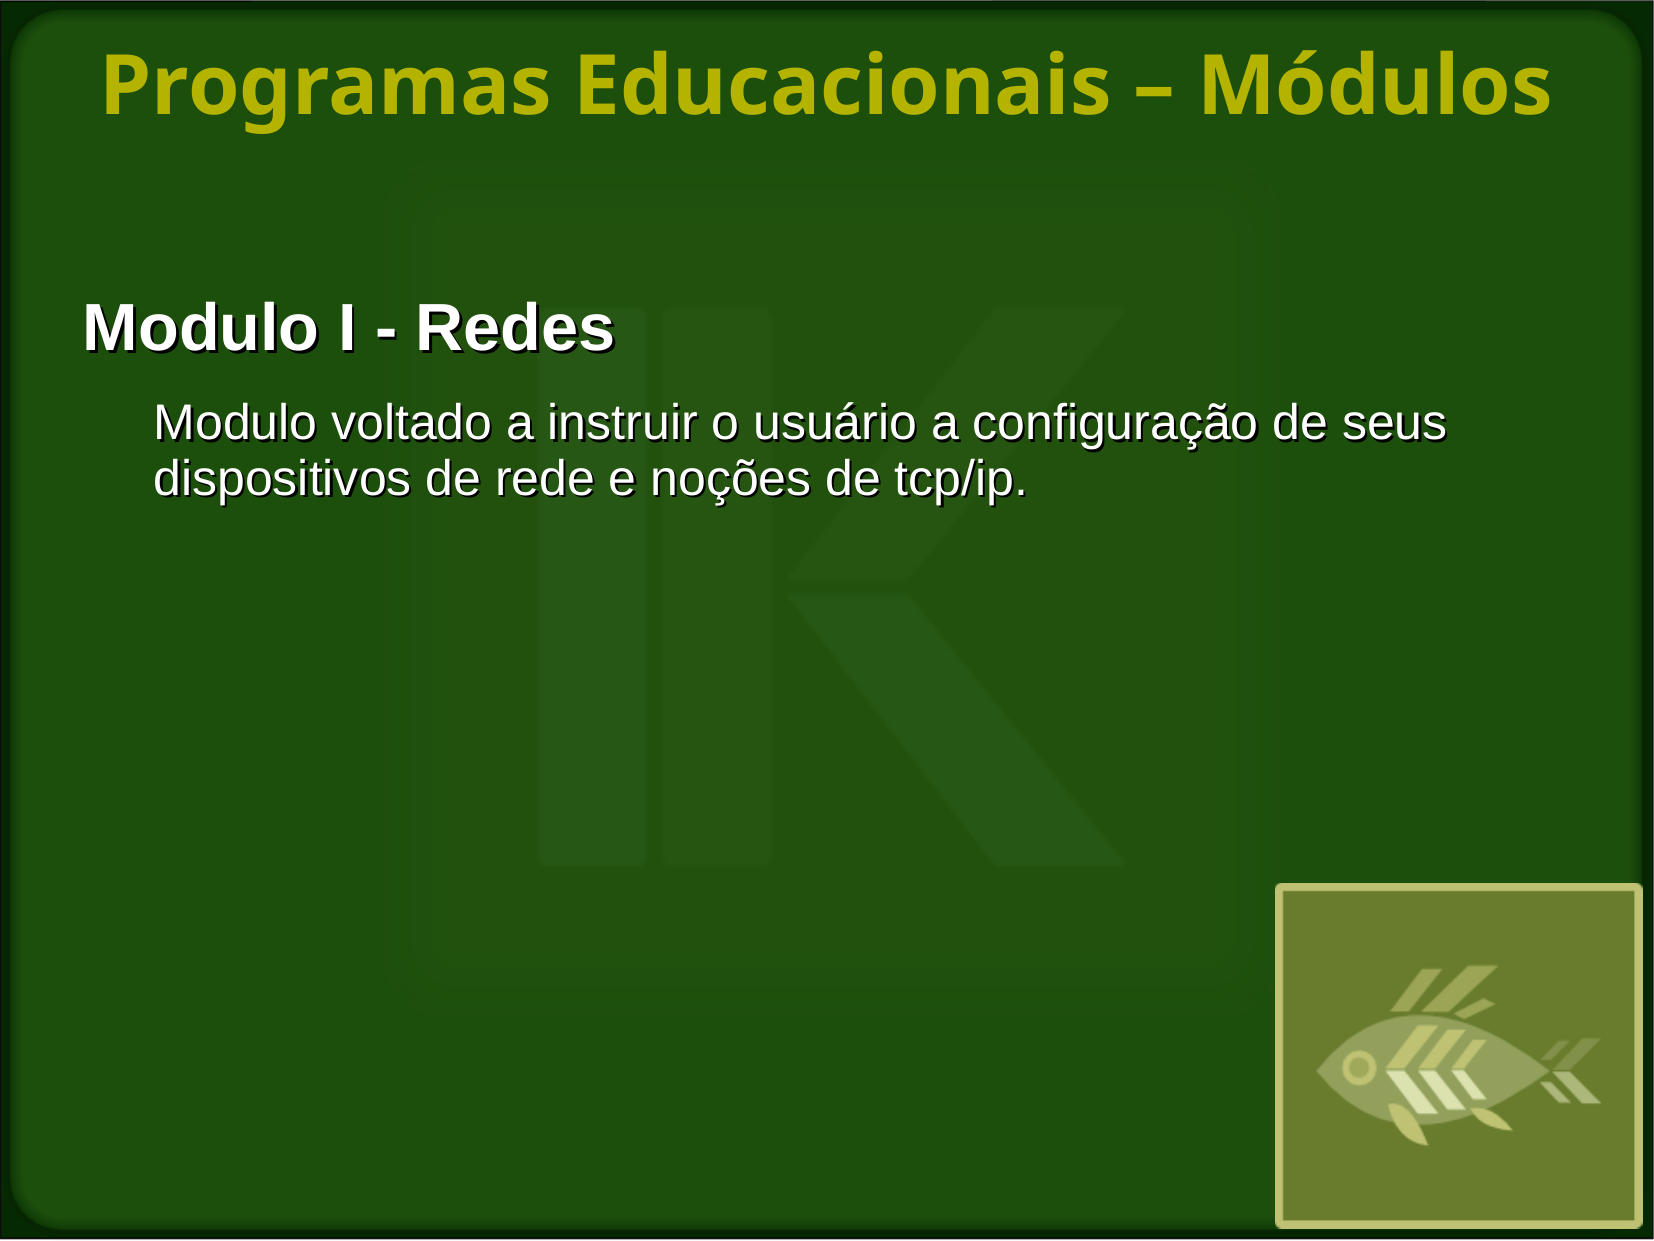

Programas Educacionais – Módulos
# Modulo I - Redes
Modulo voltado a instruir o usuário a configuração de seus dispositivos de rede e noções de tcp/ip.